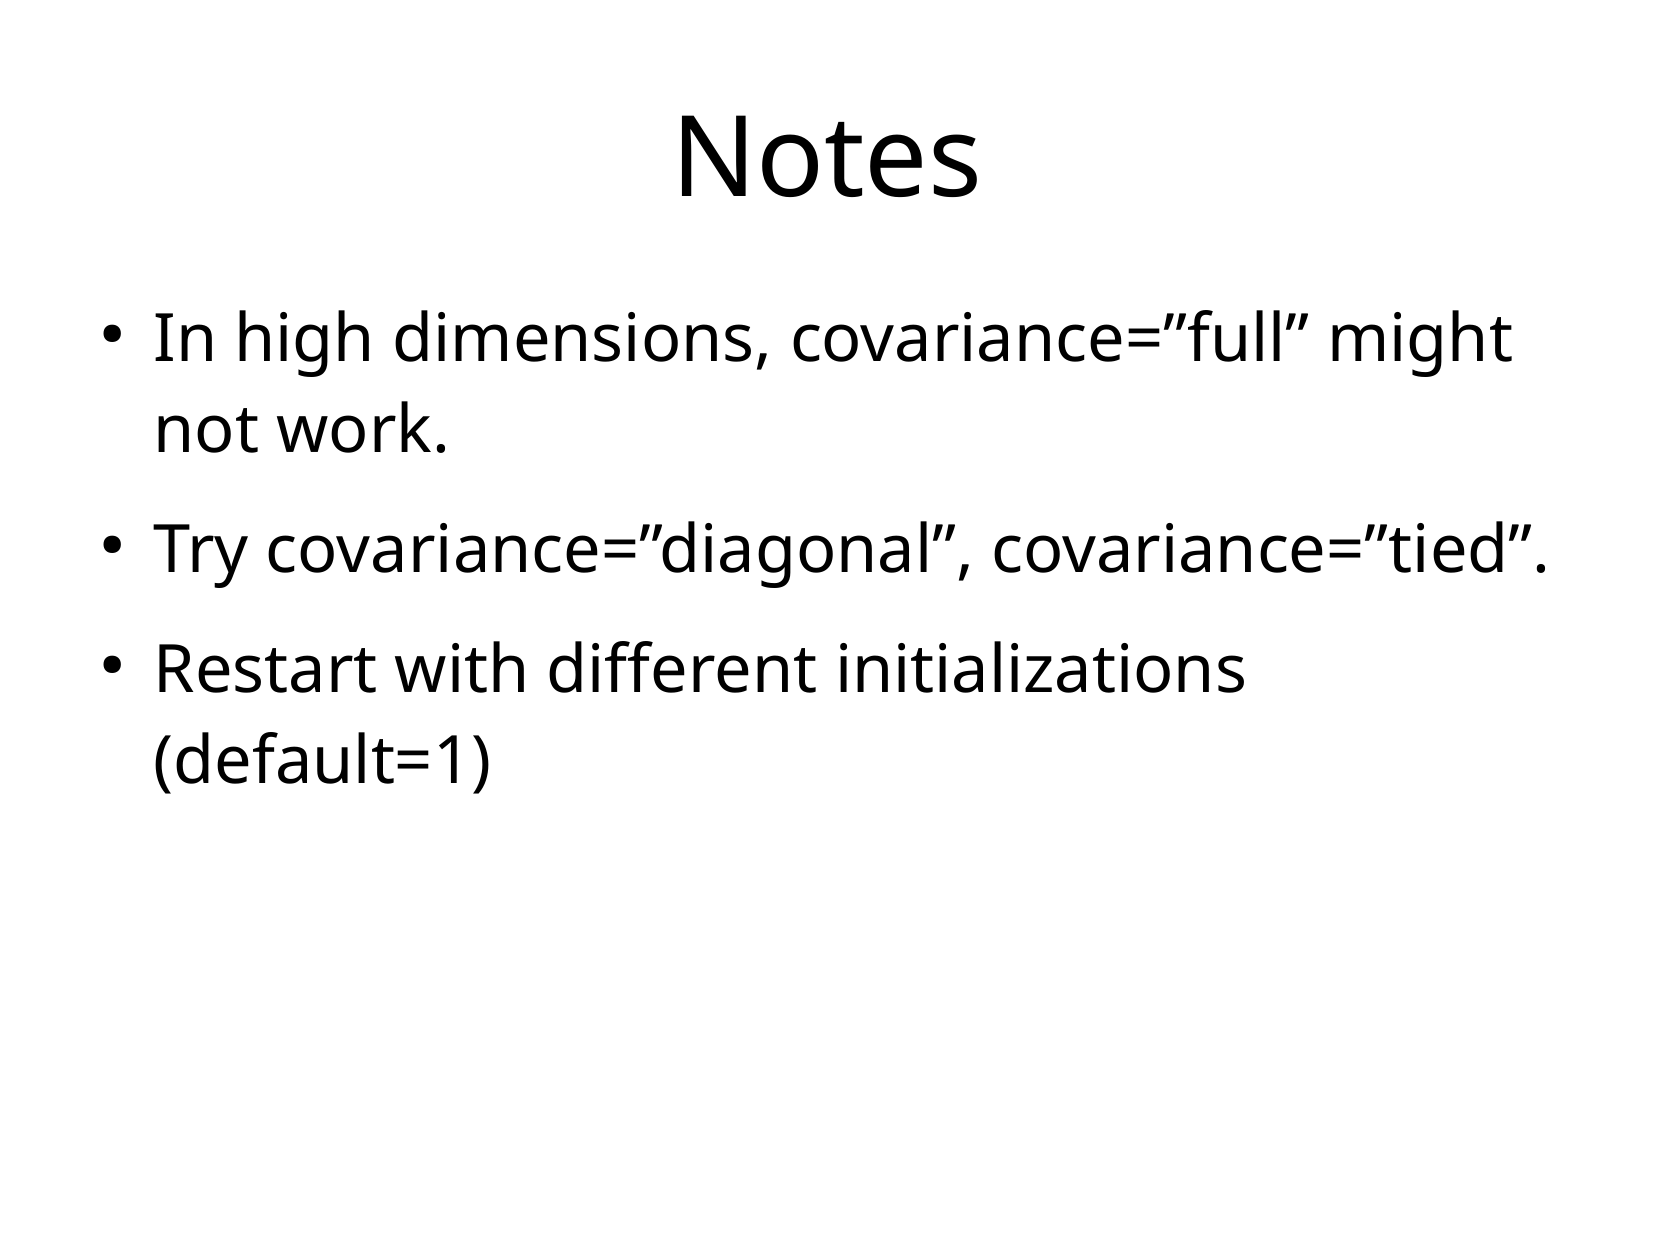

# Notes
In high dimensions, covariance=”full” might not work.
Try covariance=”diagonal”, covariance=”tied”.
Restart with different initializations (default=1)